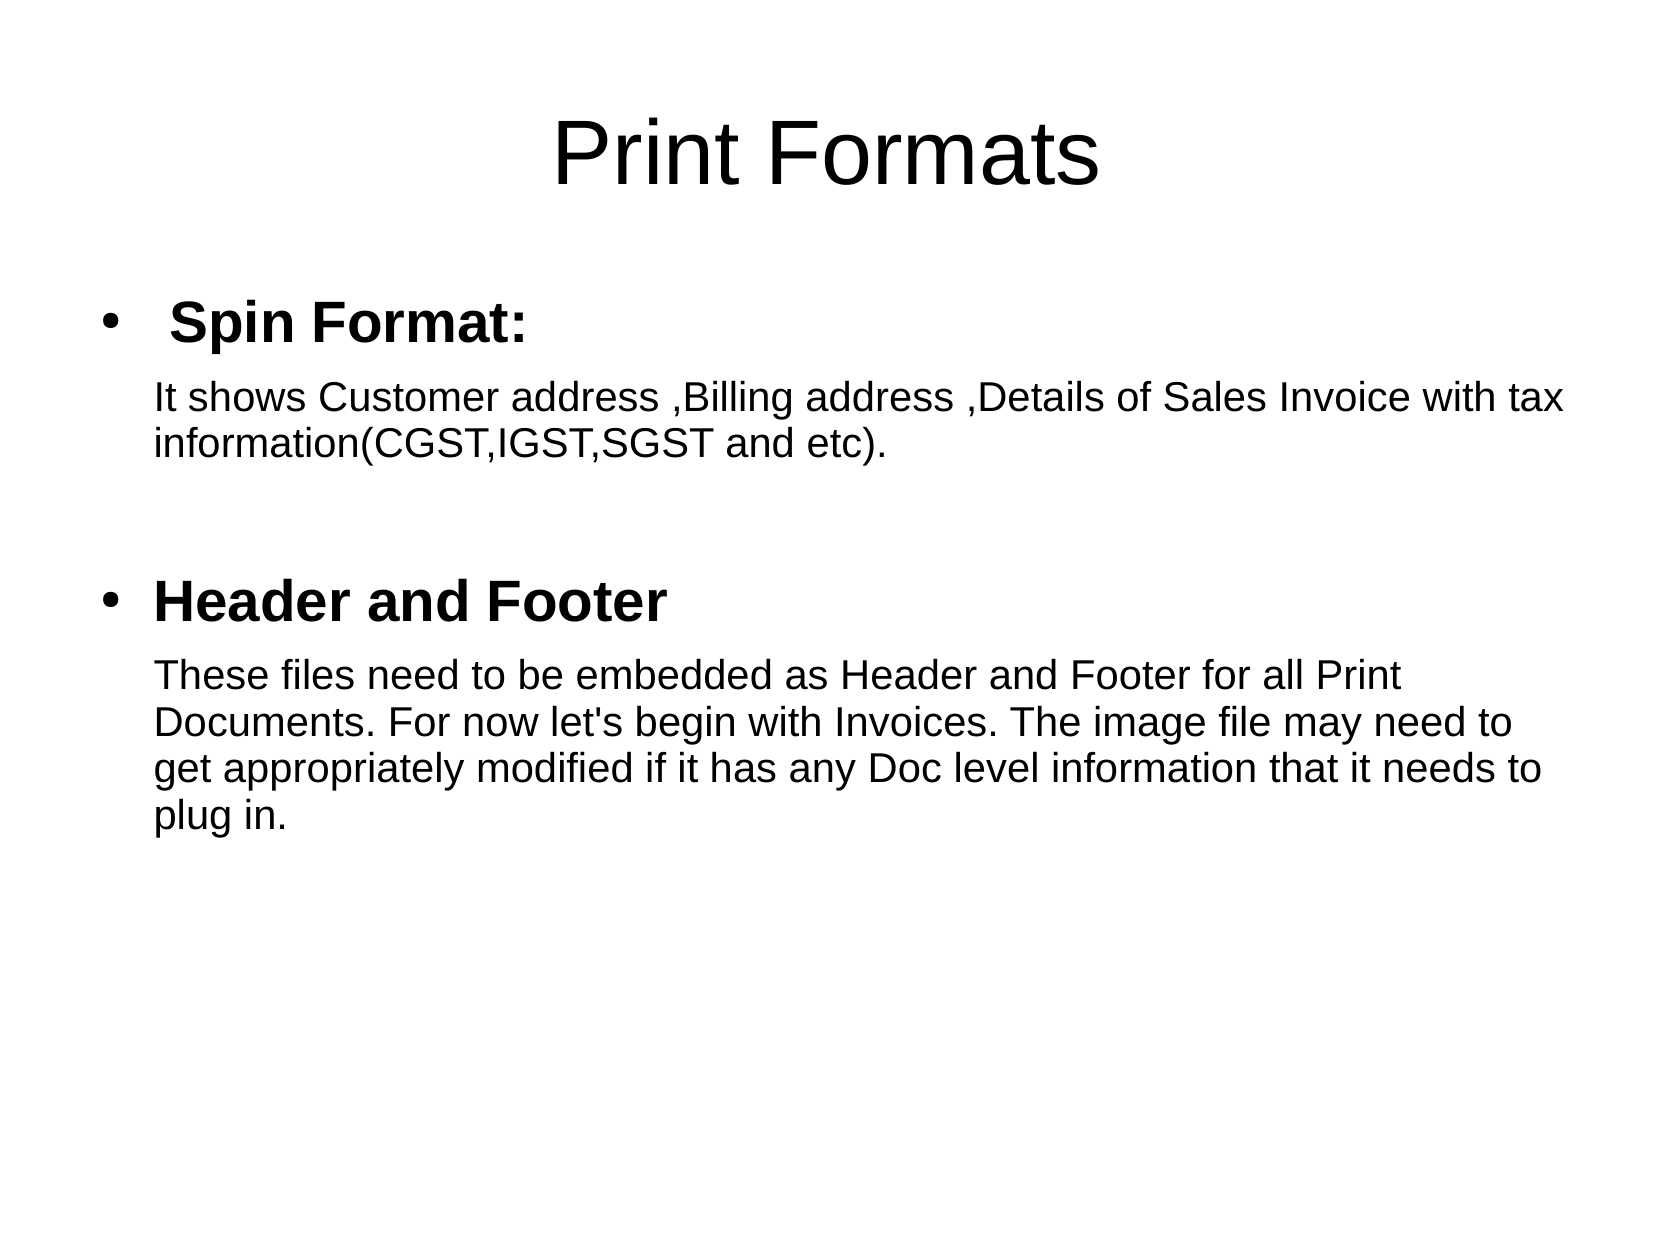

# Print Formats
 Spin Format:
It shows Customer address ,Billing address ,Details of Sales Invoice with tax information(CGST,IGST,SGST and etc).
Header and Footer
These files need to be embedded as Header and Footer for all Print Documents. For now let's begin with Invoices. The image file may need to get appropriately modified if it has any Doc level information that it needs to plug in.